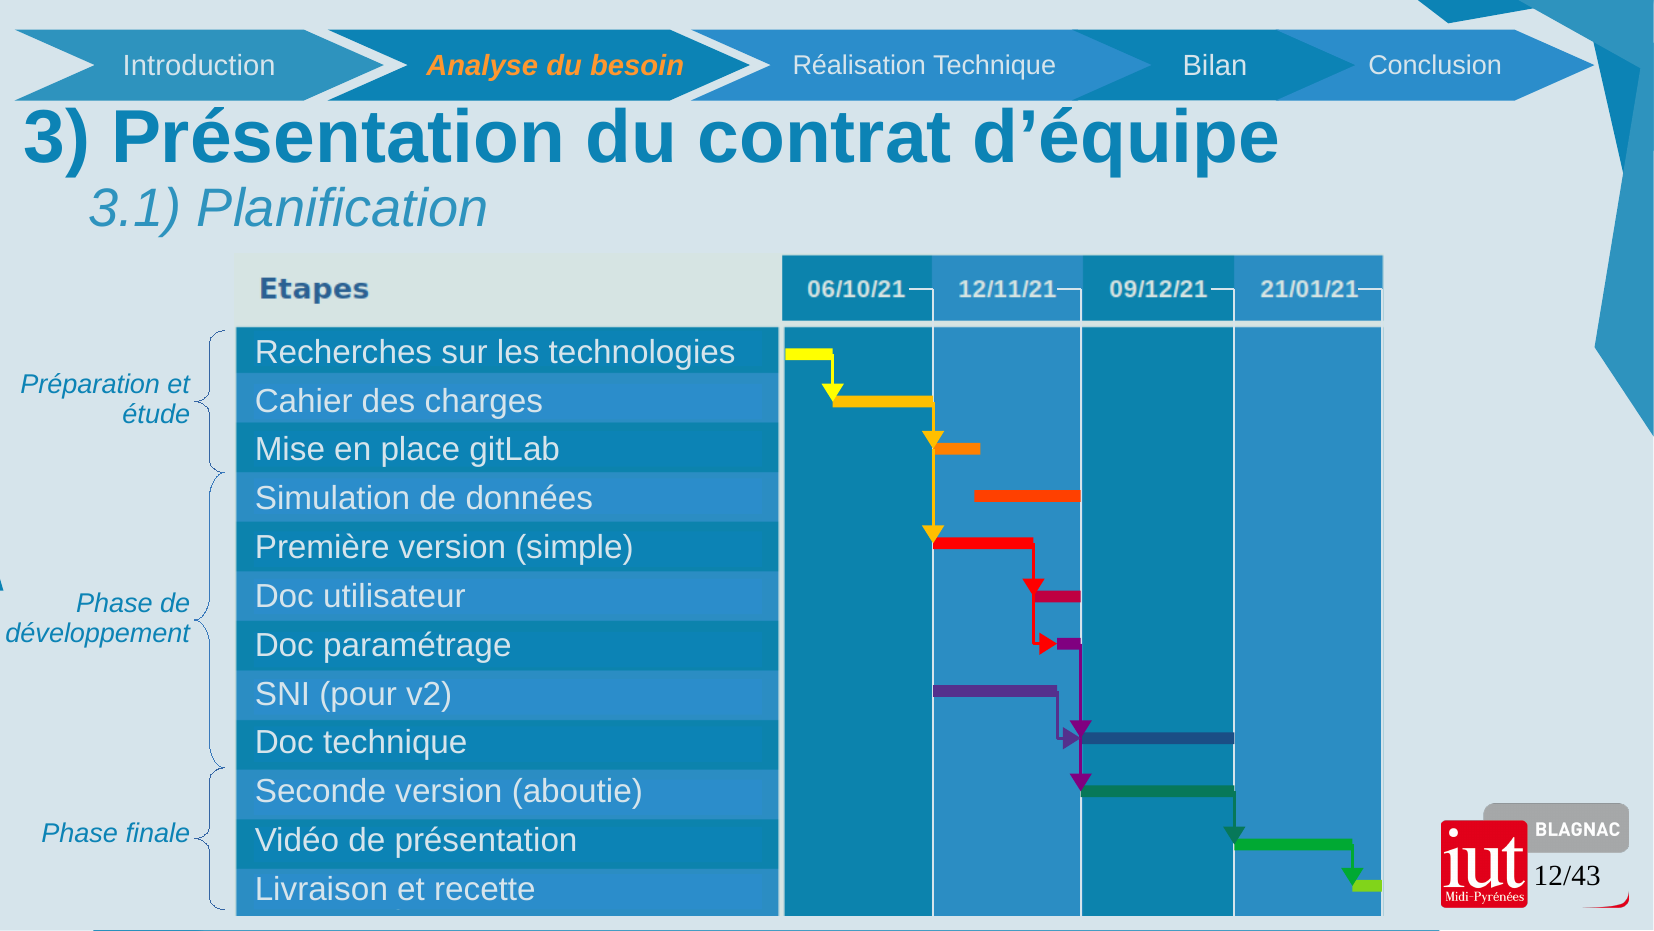

Bilan
Introduction
 Analyse du besoin
Réalisation Technique
Conclusion
# 3) Présentation du contrat d’équipe
3.1) Planification
Recherches sur les technologies
Cahier des charges
Mise en place gitLab
Simulation de données
Première version (simple)
Doc utilisateur
Doc paramétrage
SNI (pour v2)
Doc technique
Seconde version (aboutie)
Vidéo de présentation
Livraison et recette
Préparation et étude
Phase de développement
Phase finale
12